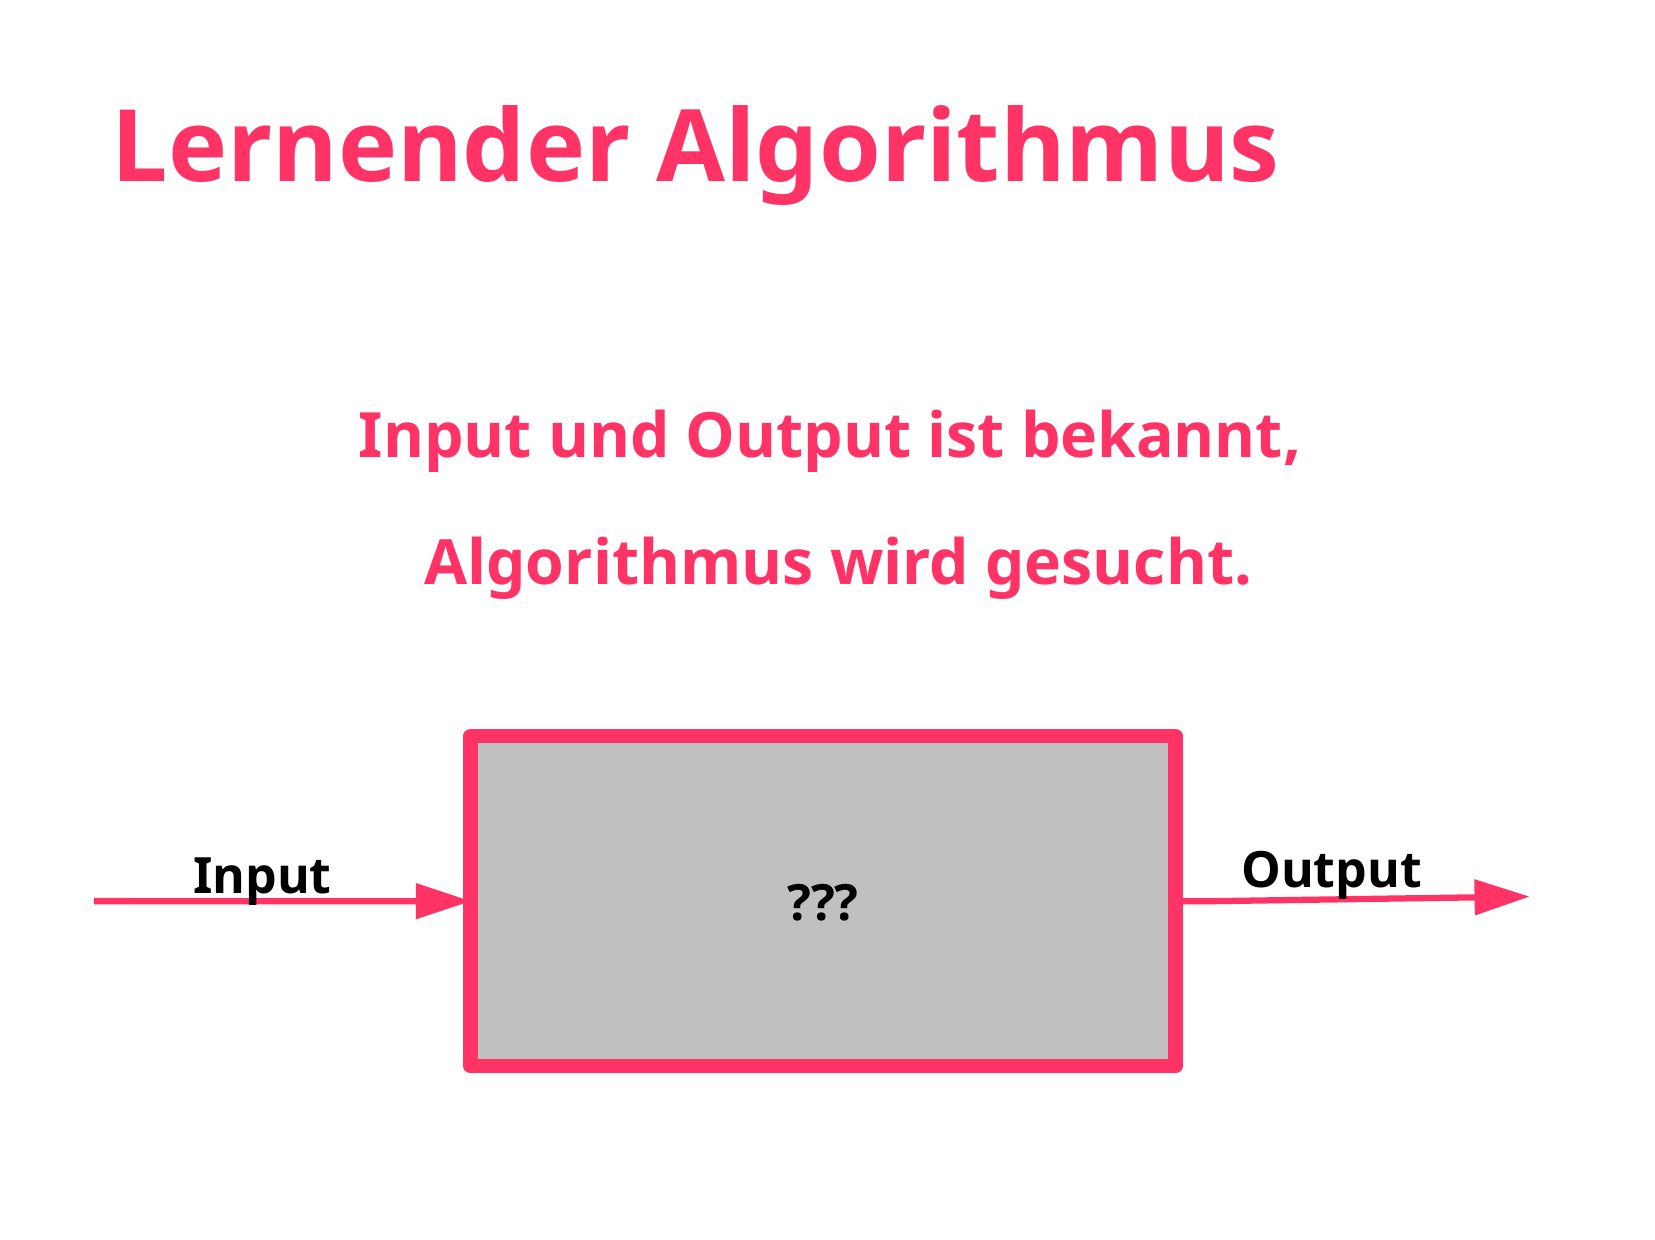

Lernender Algorithmus
# Input und Output ist bekannt, Algorithmus wird gesucht.
???
Output
Input